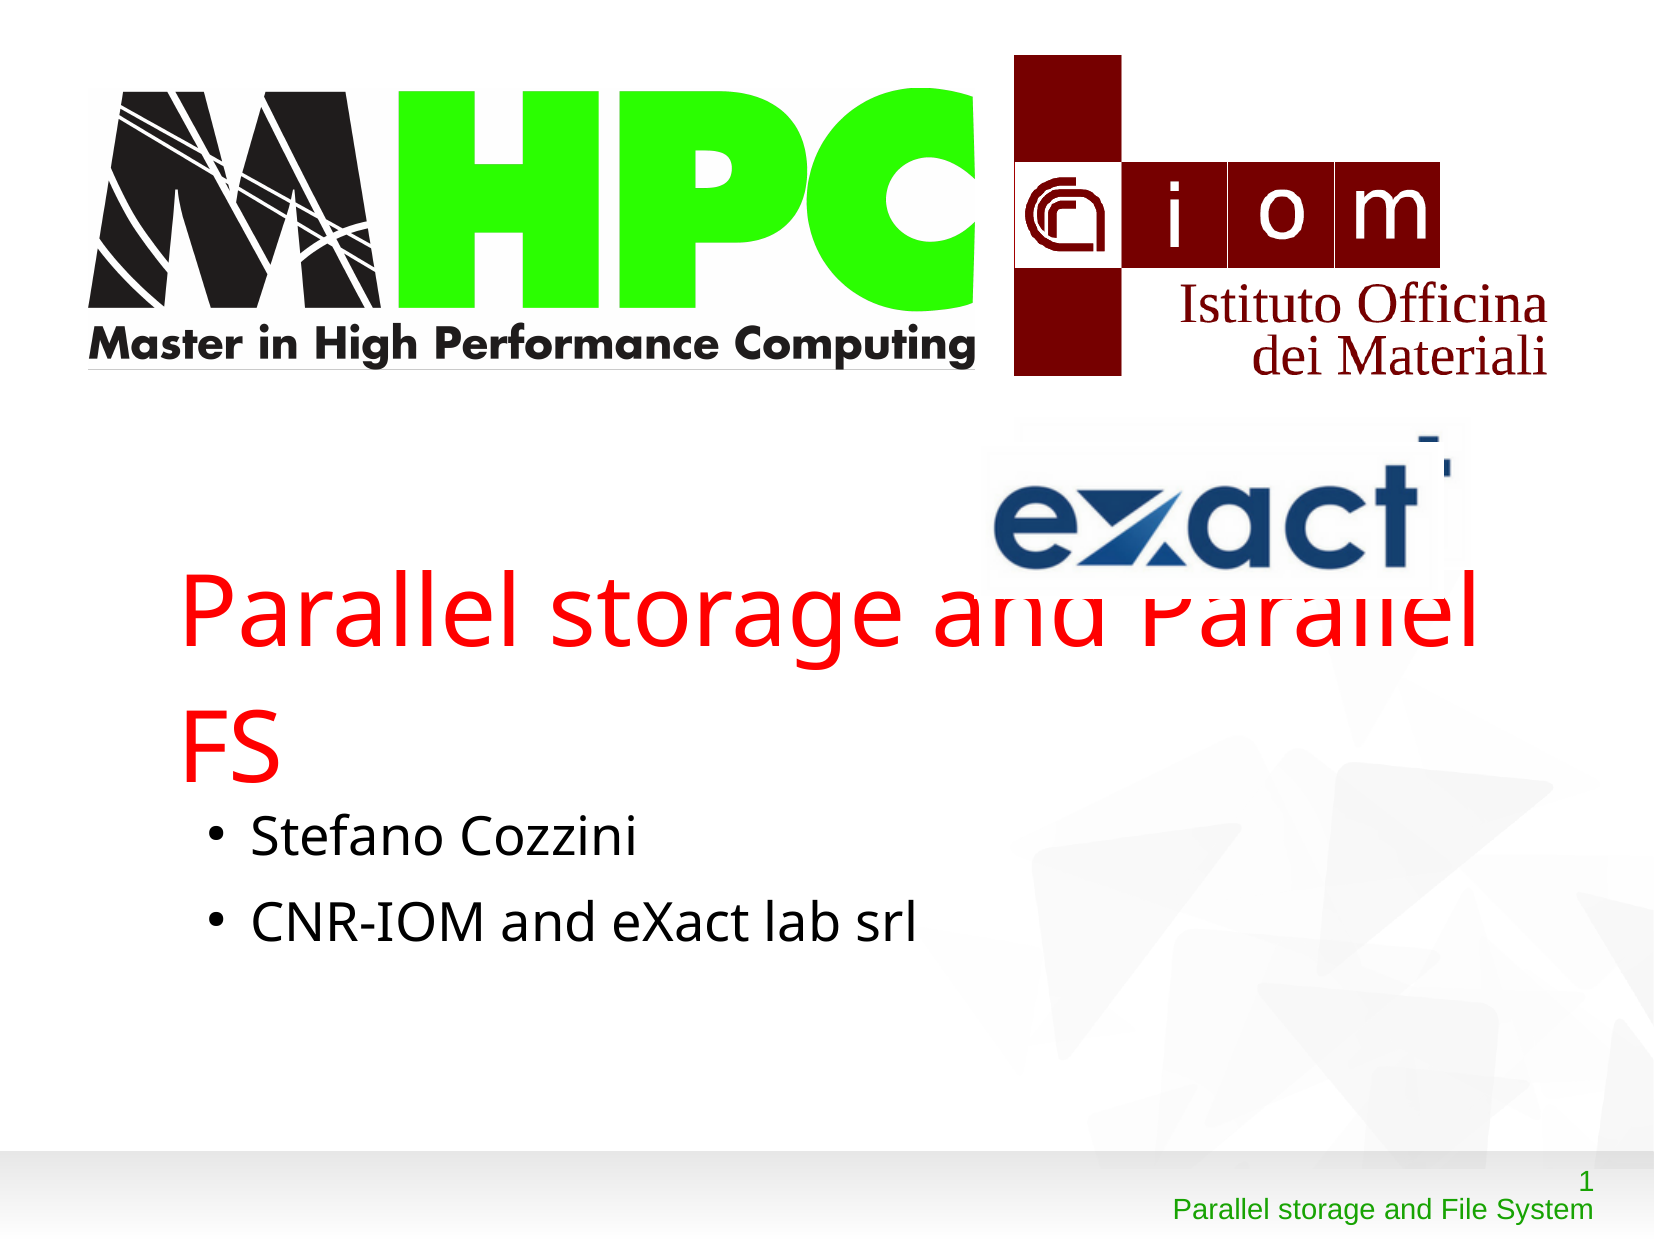

# Parallel storage and Parallel FS
Stefano Cozzini
CNR-IOM and eXact lab srl
1
Parallel storage and File System